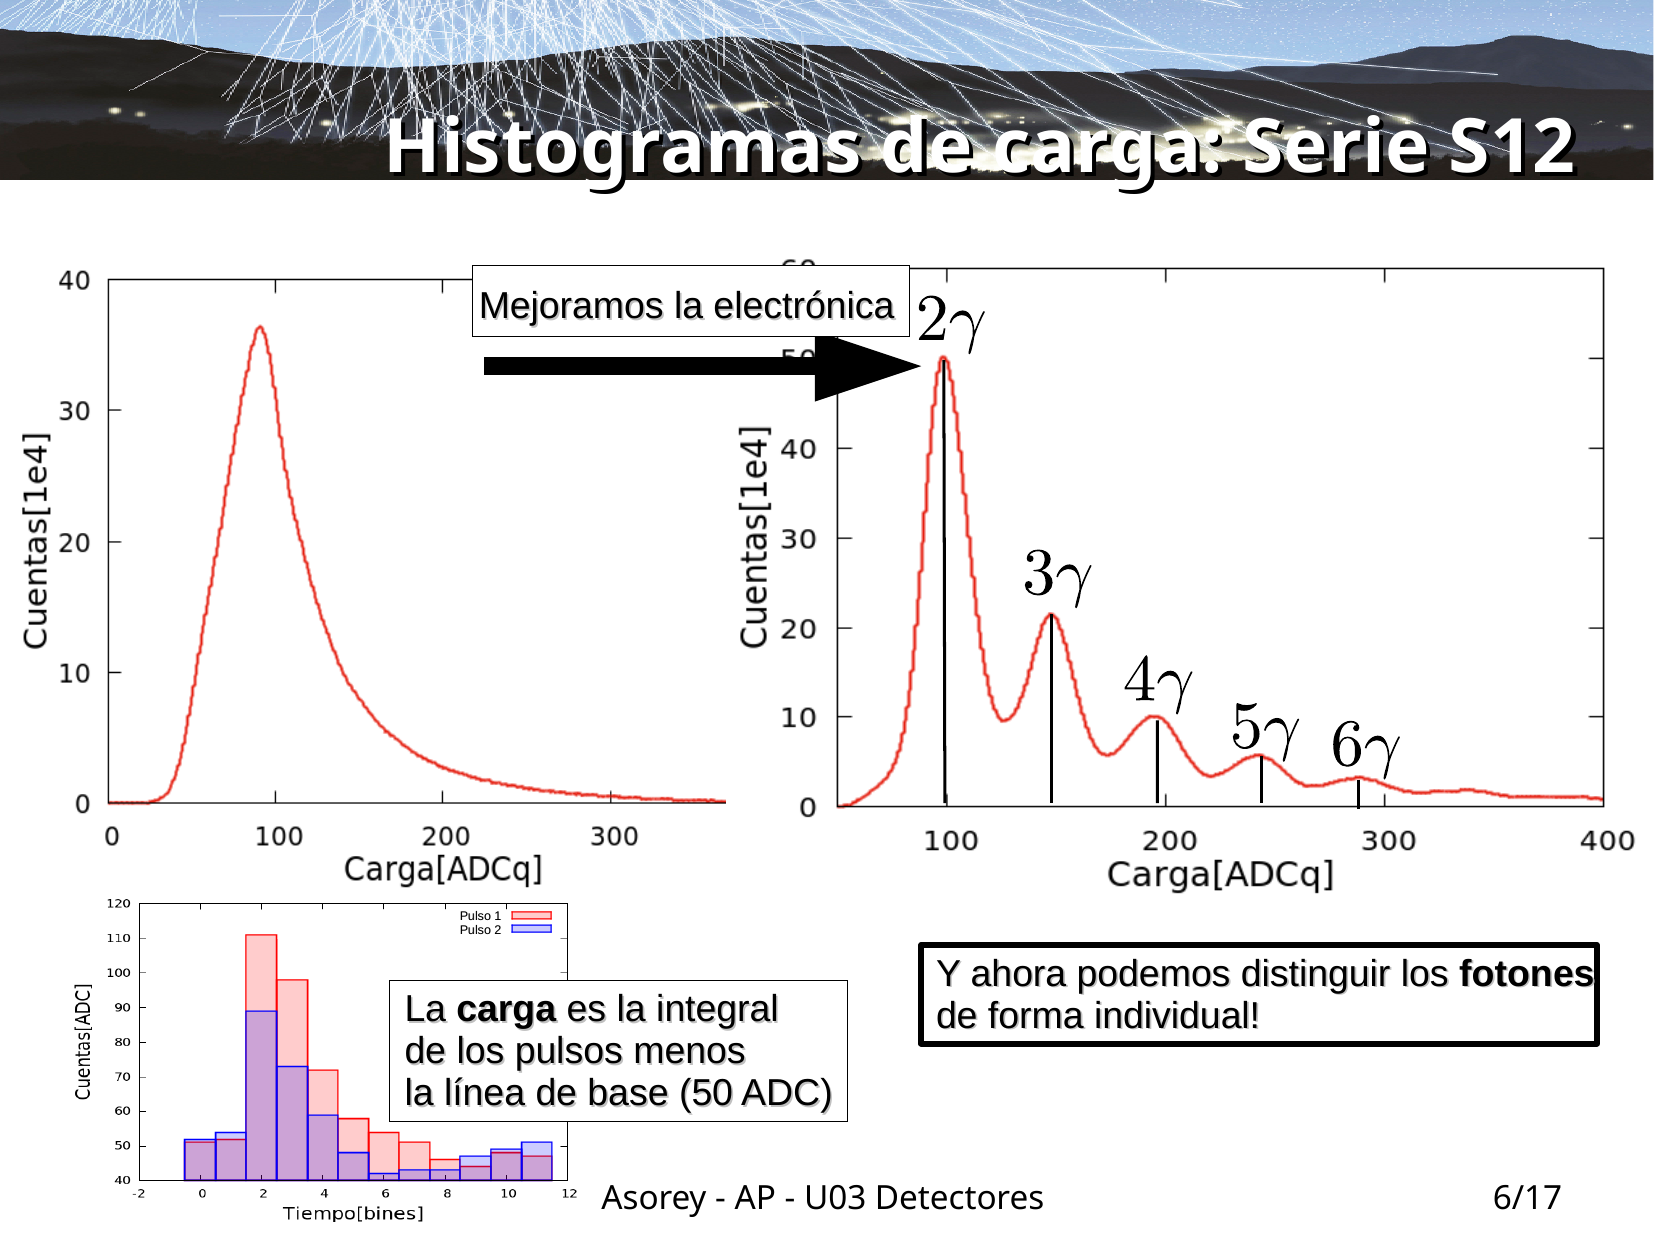

# Histogramas de carga: Serie S12
Mejoramos la electrónica
Pulso 1
Pulso 2
Y ahora podemos distinguir los fotones
de forma individual!
La carga es la integral
de los pulsos menos
la línea de base (50 ADC)
ITeDA 2017
Asorey - AP - U03 Detectores
6